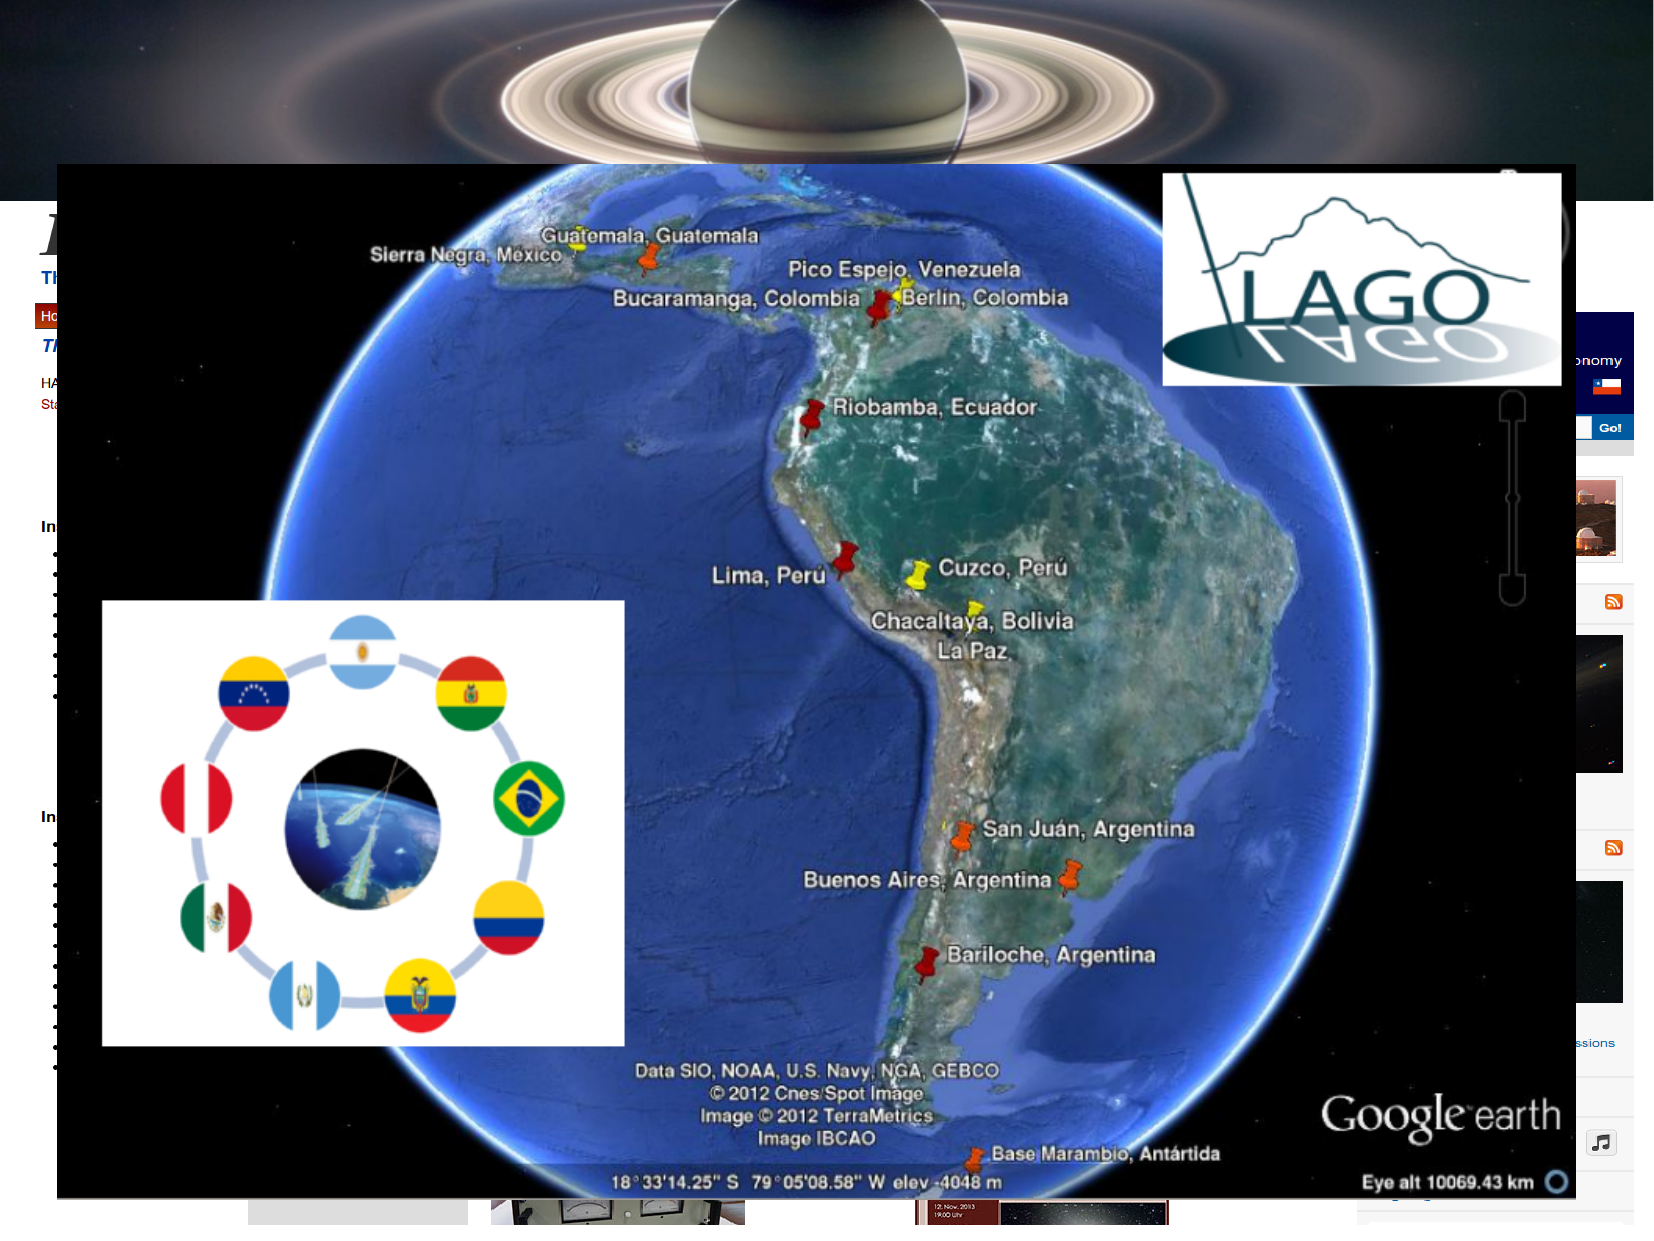

# Uniendo comunidades...
Astronomía planetaria, clase 1. Introducción
55